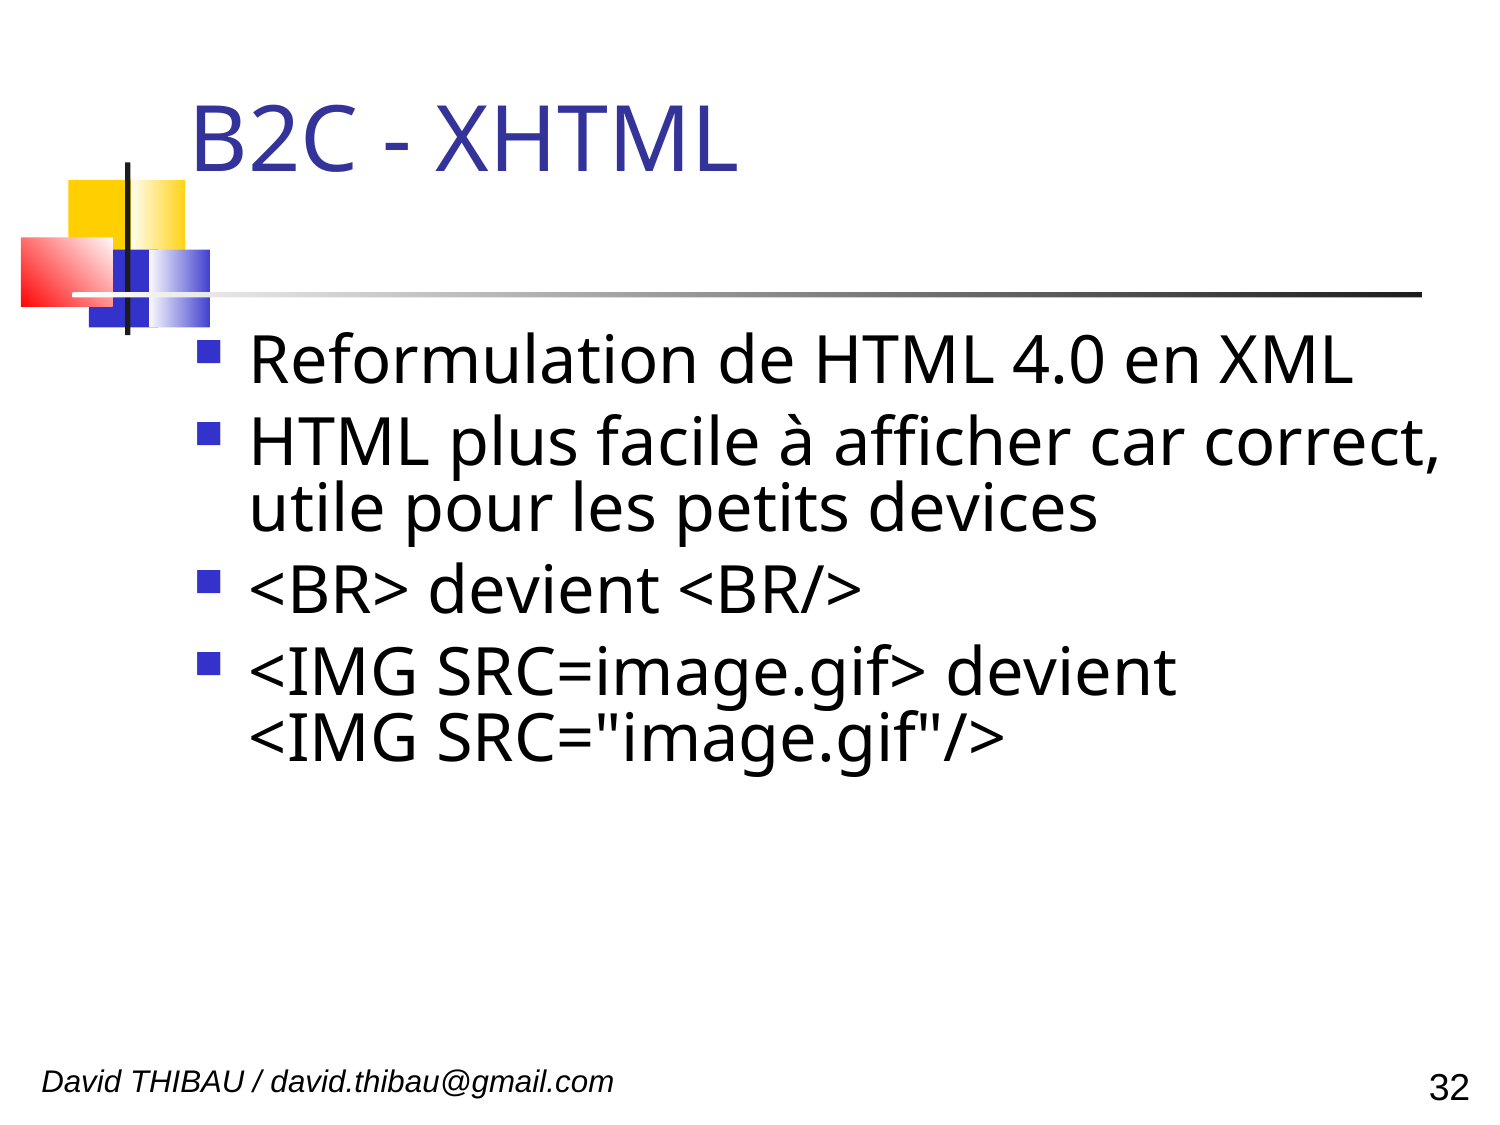

# B2C - XHTML
Reformulation de HTML 4.0 en XML
HTML plus facile à afficher car correct, utile pour les petits devices
<BR> devient <BR/>
<IMG SRC=image.gif> devient
<IMG SRC="image.gif"/>